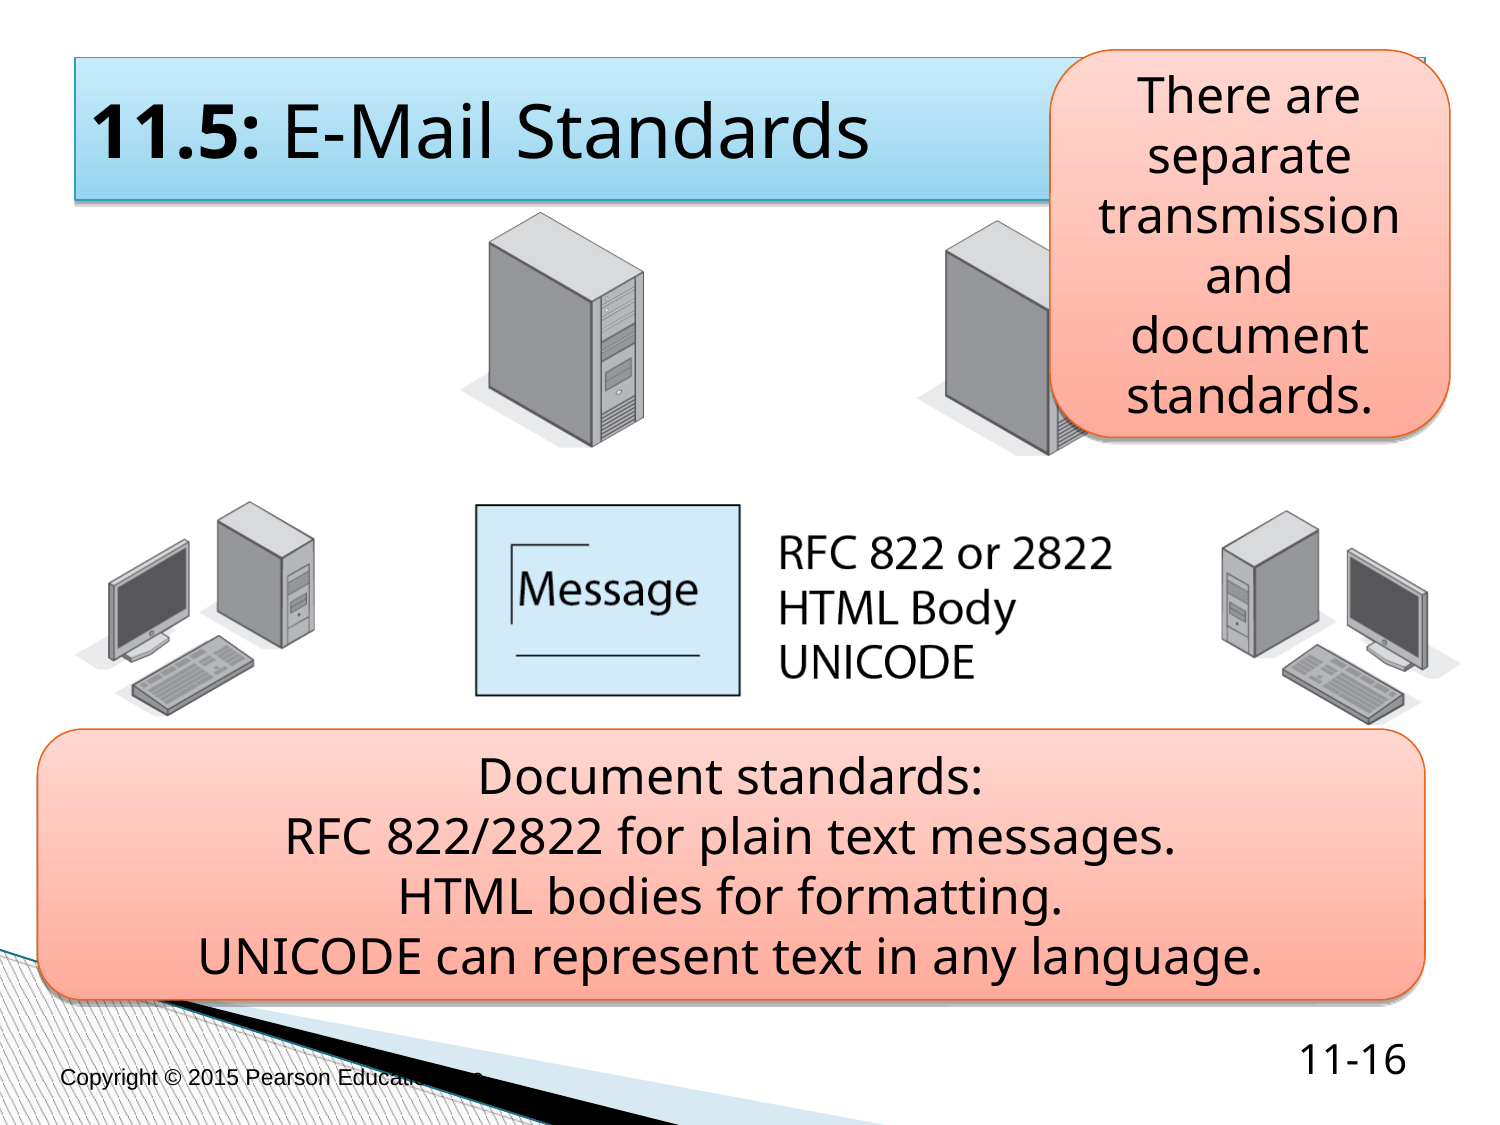

There are separate transmission and document standards.
# 11.5: E-Mail Standards
Document standards:
RFC 822/2822 for plain text messages.
HTML bodies for formatting.
UNICODE can represent text in any language.
Copyright © 2015 Pearson Education, Inc.